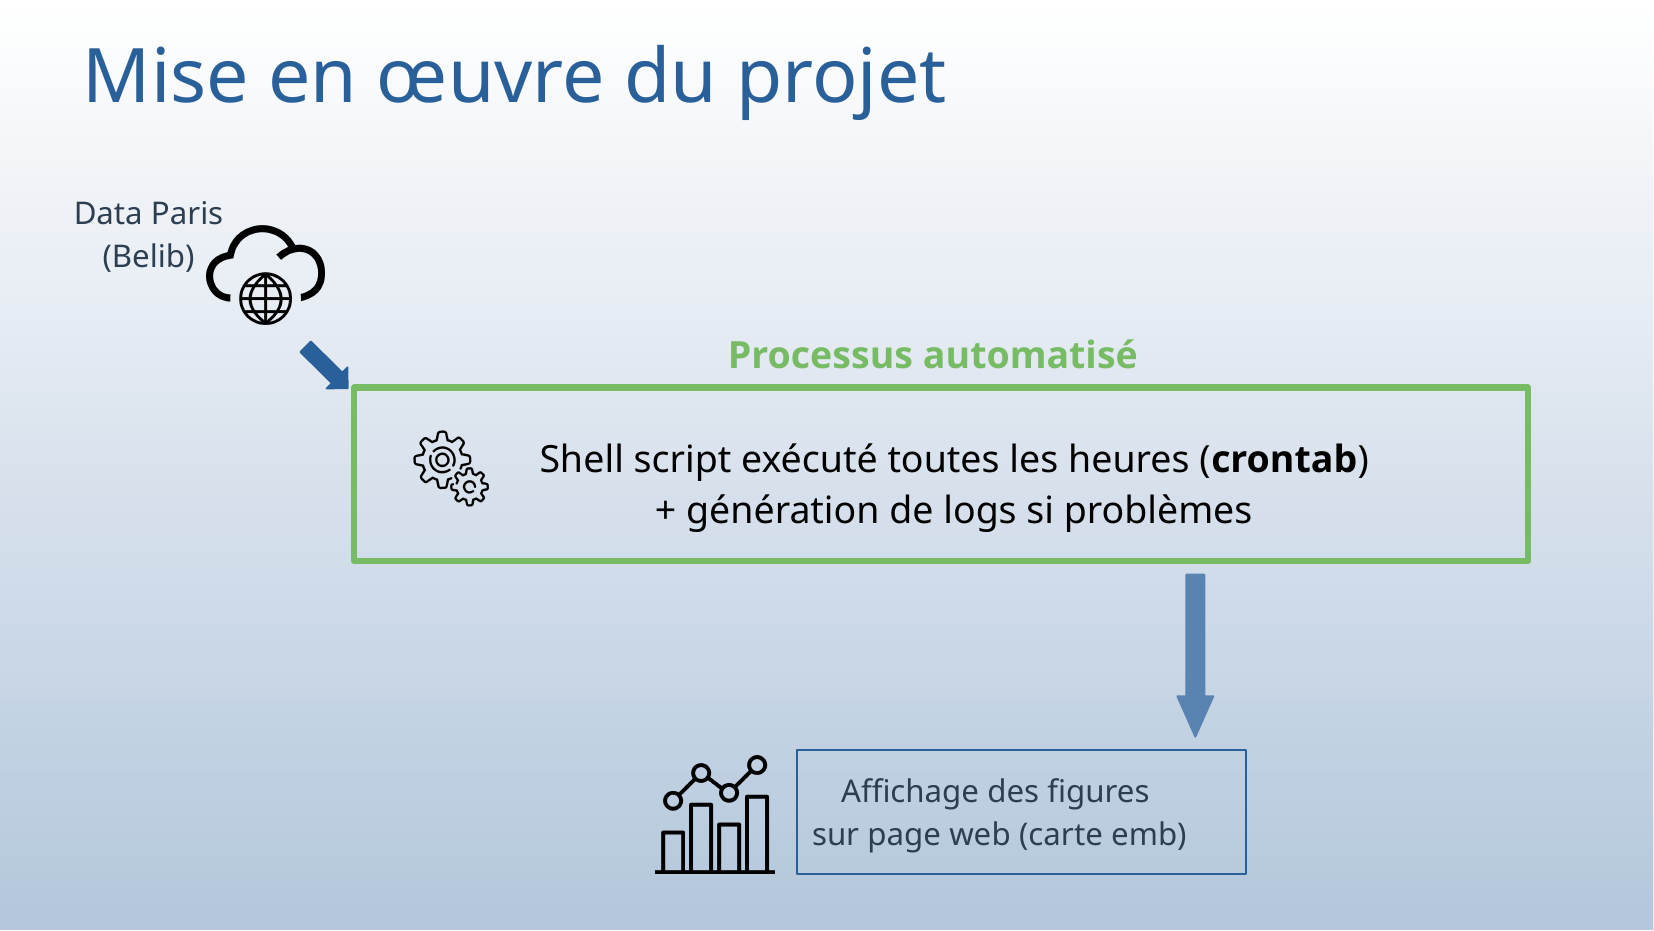

# Mise en œuvre du projet
Data Paris (Belib)
Processus automatisé
Shell script exécuté toutes les heures (crontab)
+ génération de logs si problèmes
Affichage des figures
sur page web (carte emb)